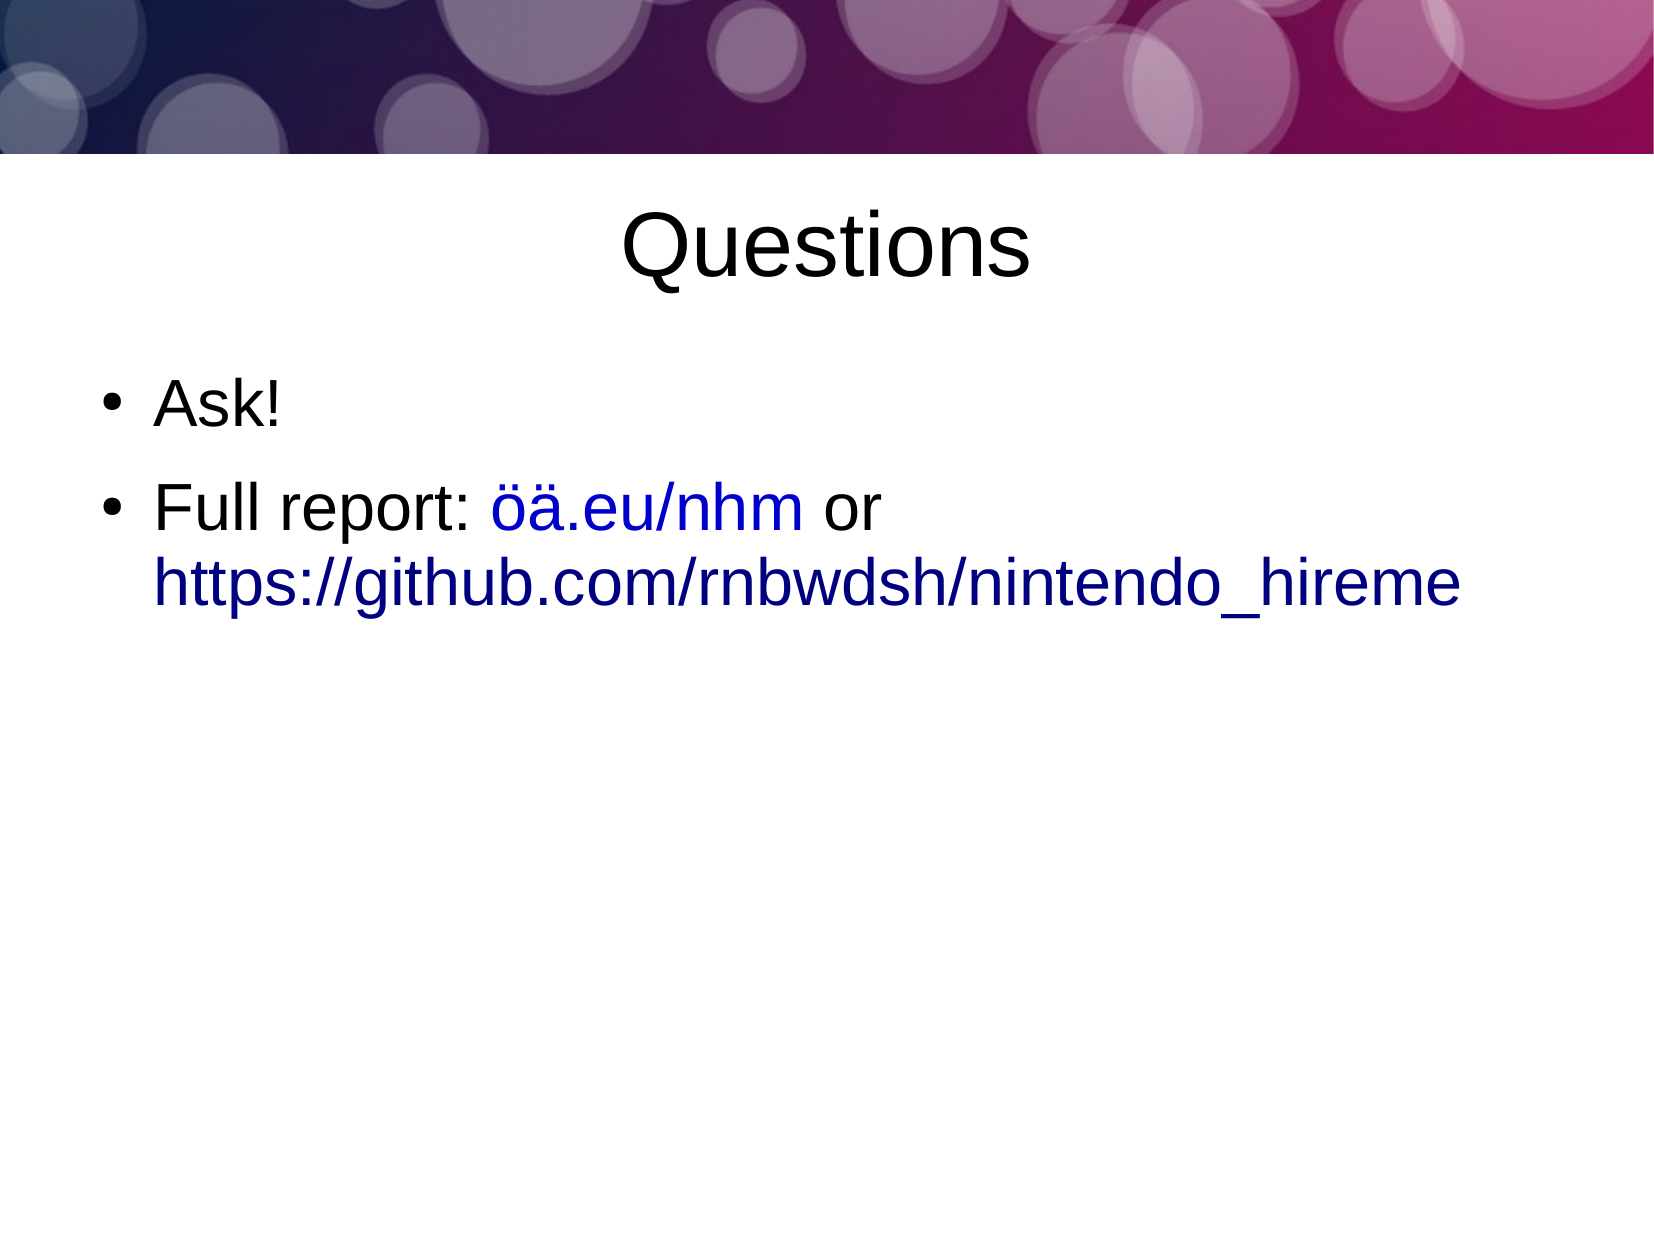

# Questions
Ask!
Full report: öä.eu/nhm or https://github.com/rnbwdsh/nintendo_hireme